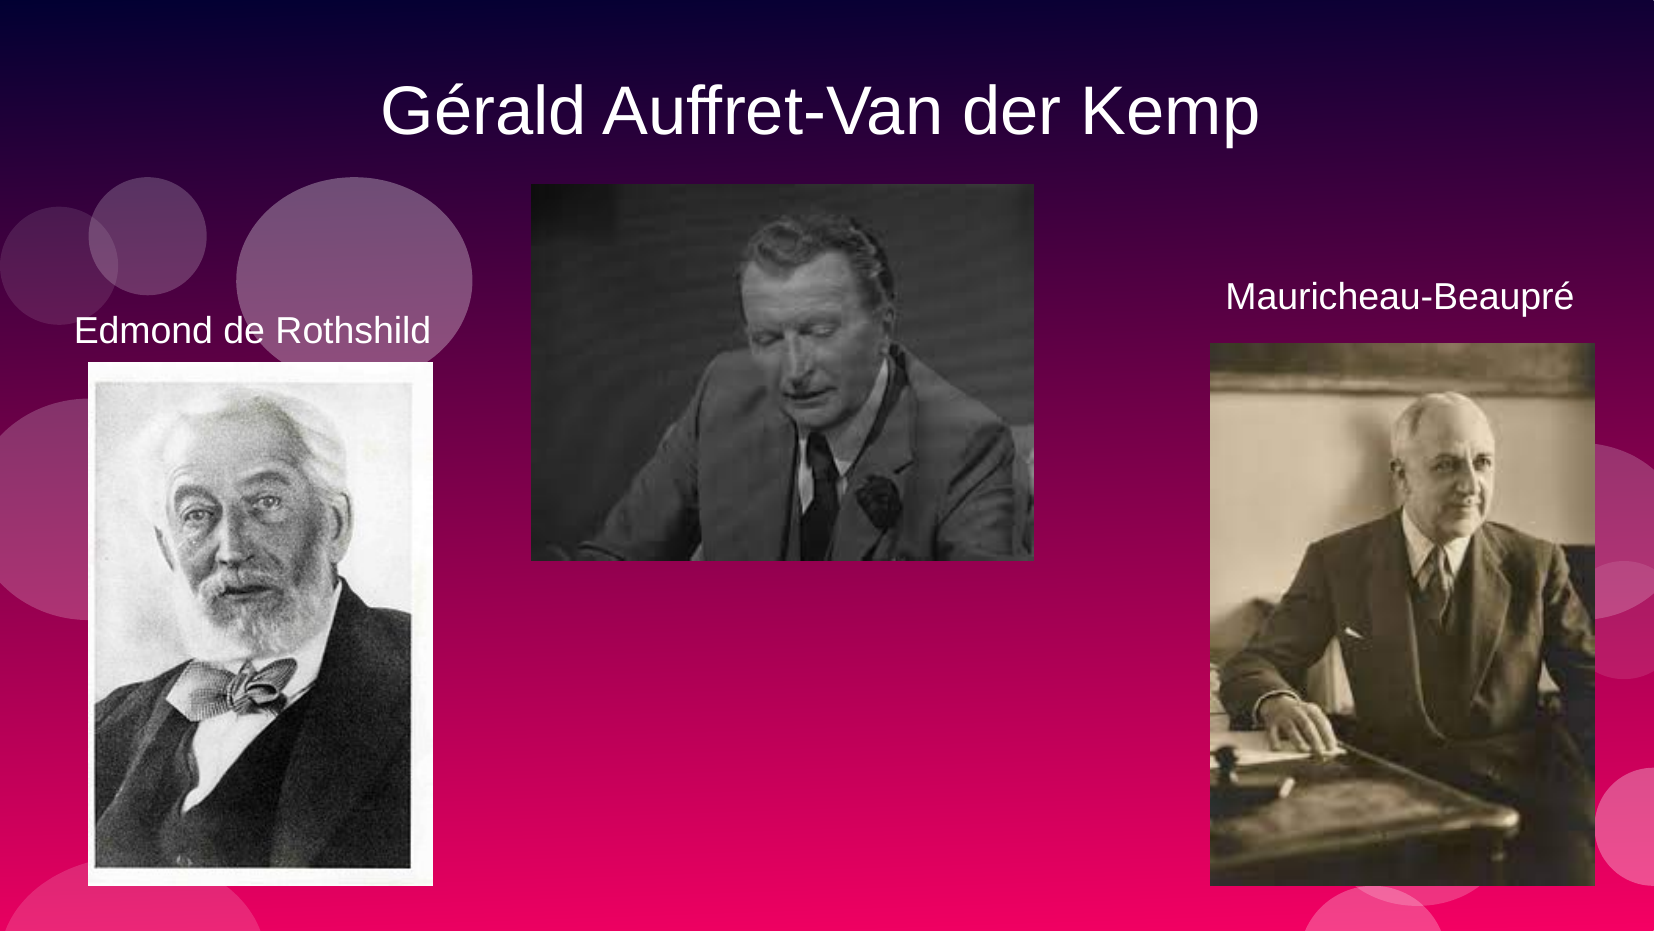

# Gérald Auffret-Van der Kemp
Mauricheau-Beaupré
Edmond de Rothshild